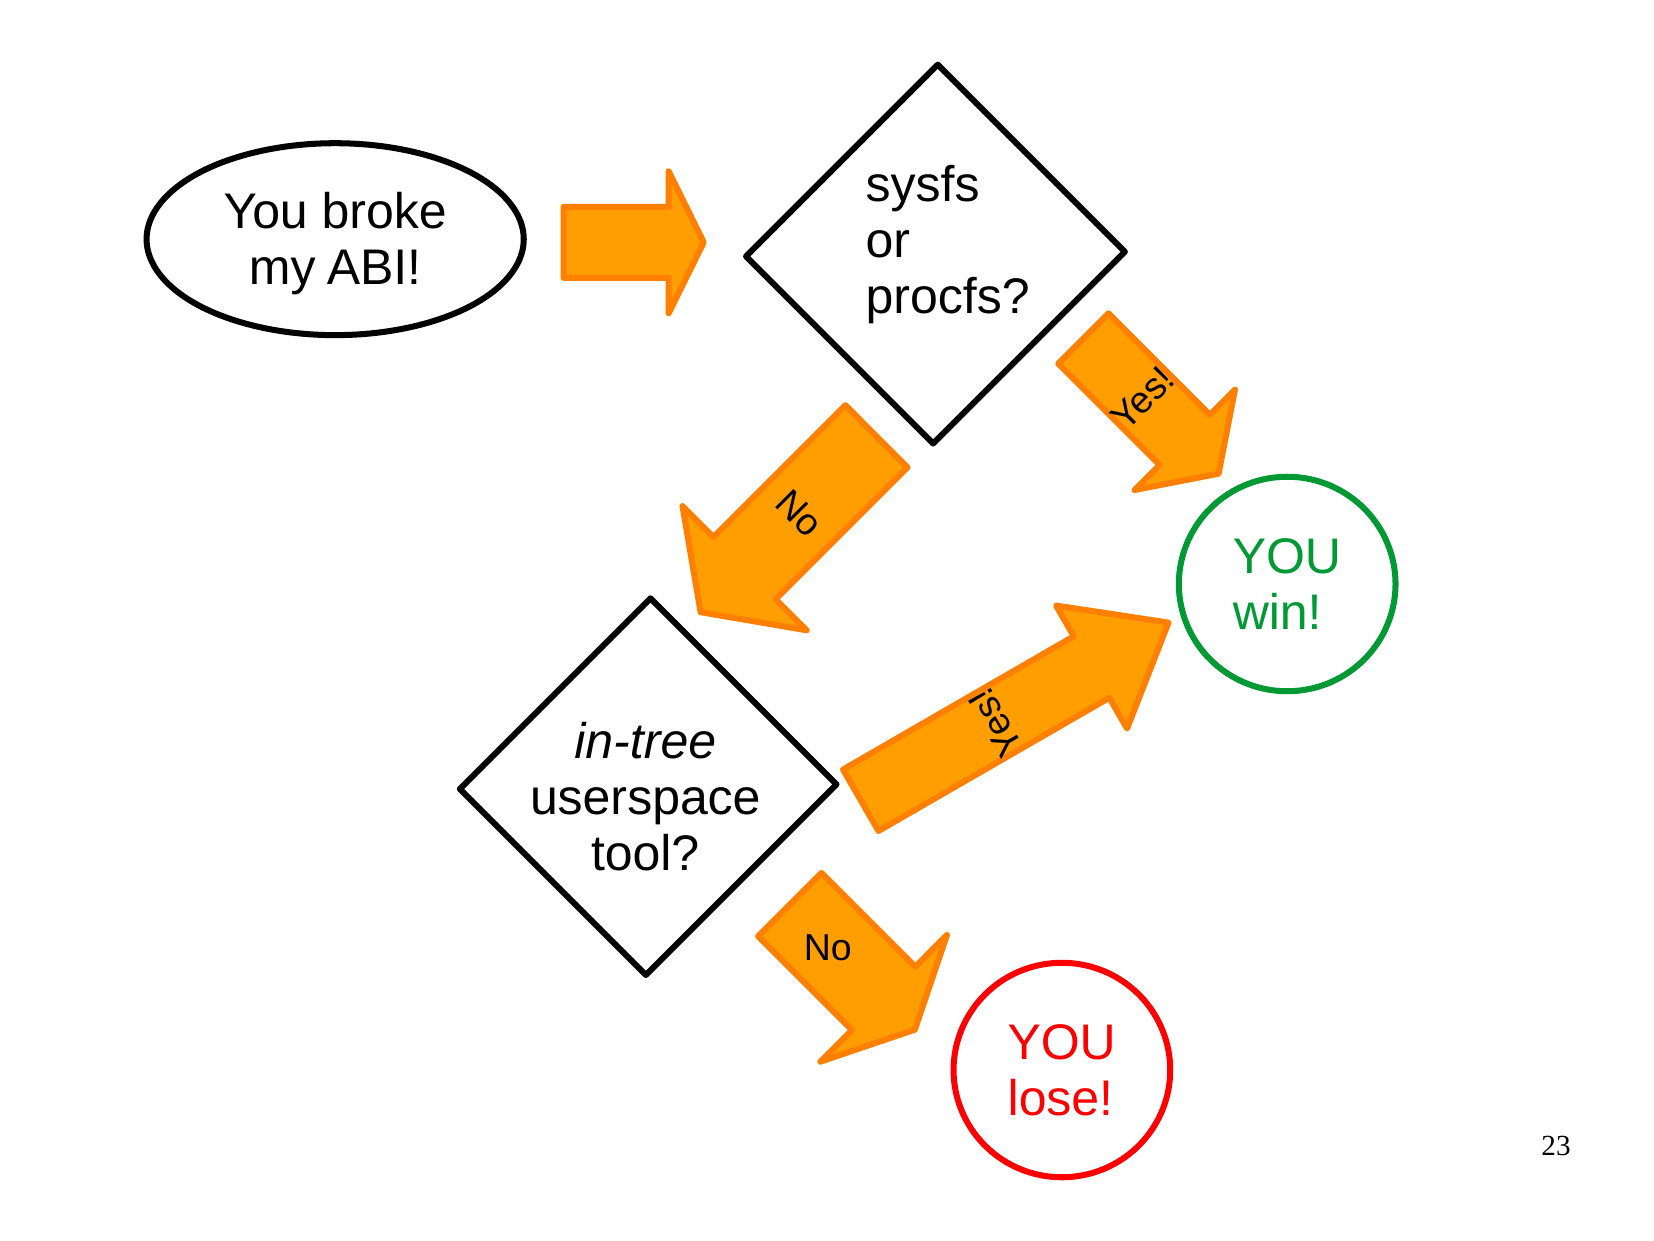

sysfs
or
procfs?
You broke
my ABI!
Yes!
No
YOU
win!
Yes!
in-tree
userspace
tool?
No
YOU
lose!
23